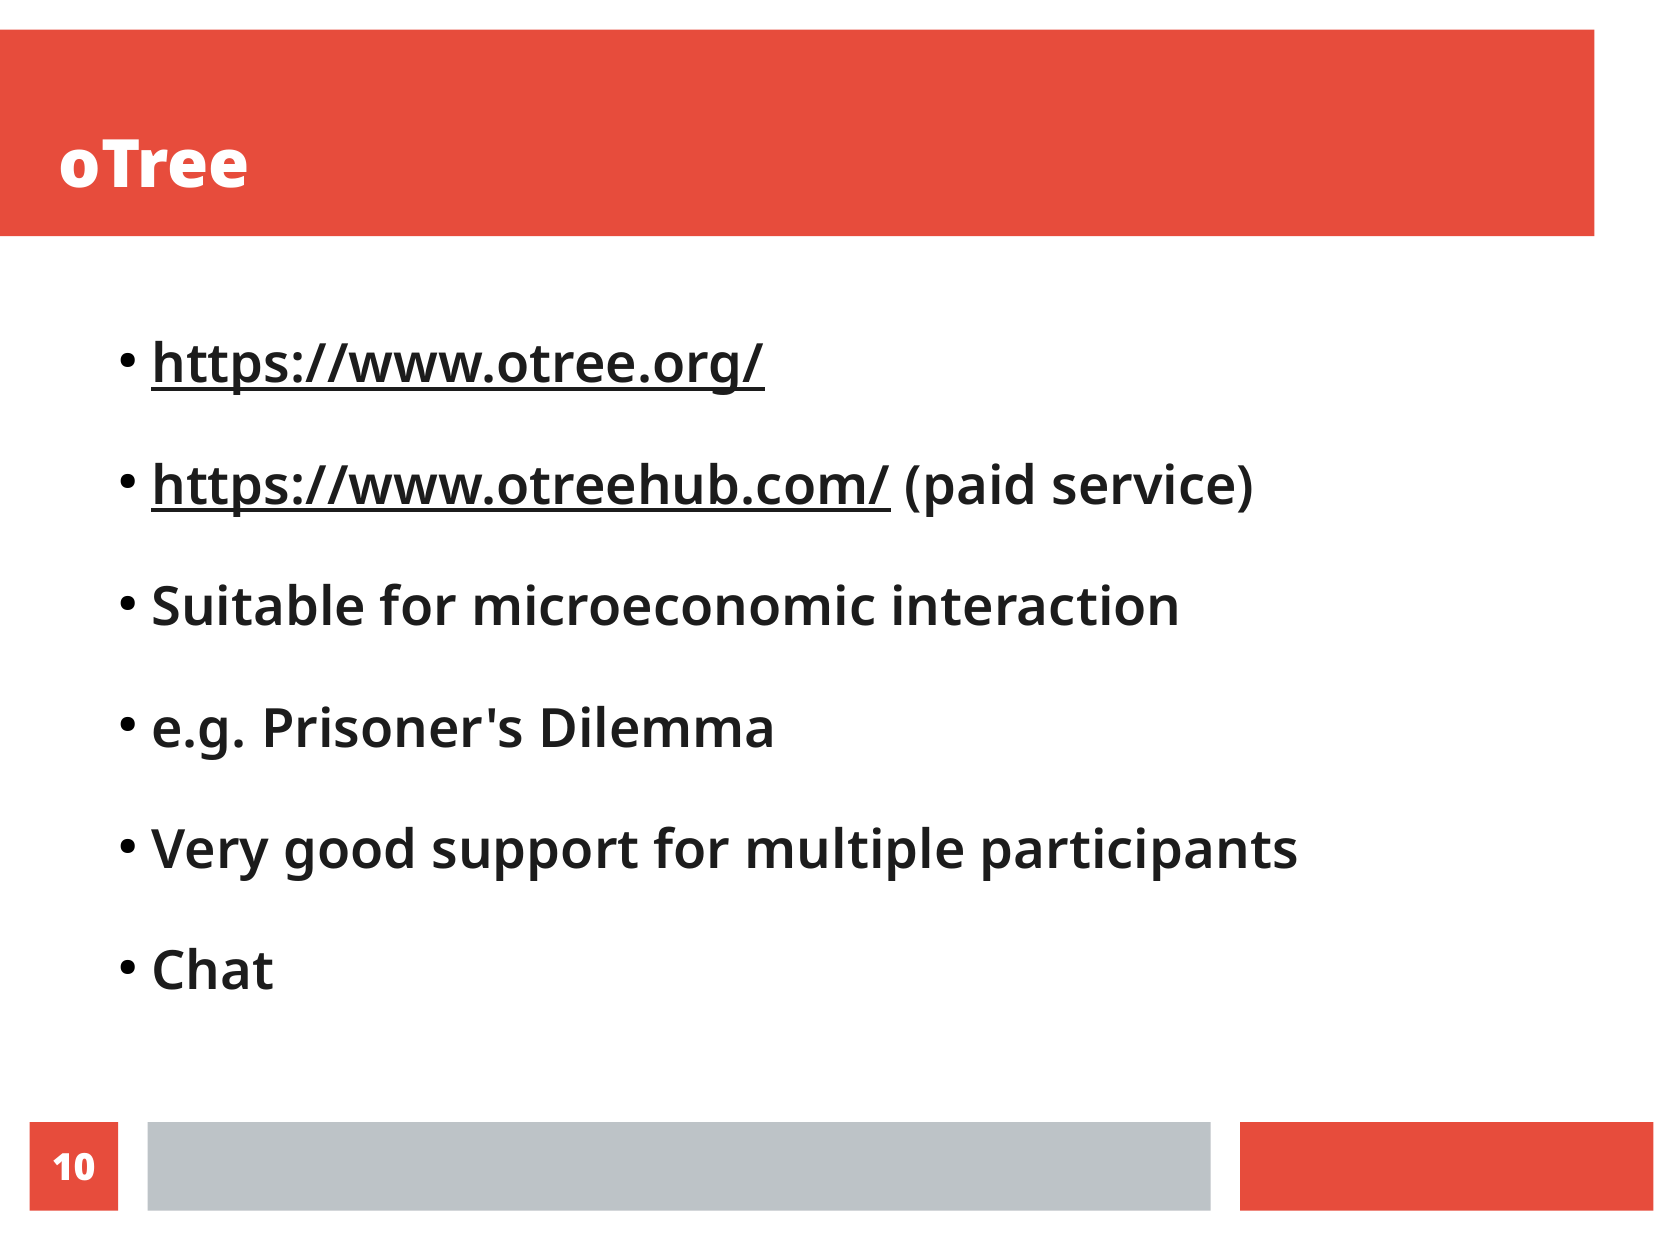

# oTree
 https://www.otree.org/
 https://www.otreehub.com/ (paid service)
 Suitable for microeconomic interaction
 e.g. Prisoner's Dilemma
 Very good support for multiple participants
 Chat
10